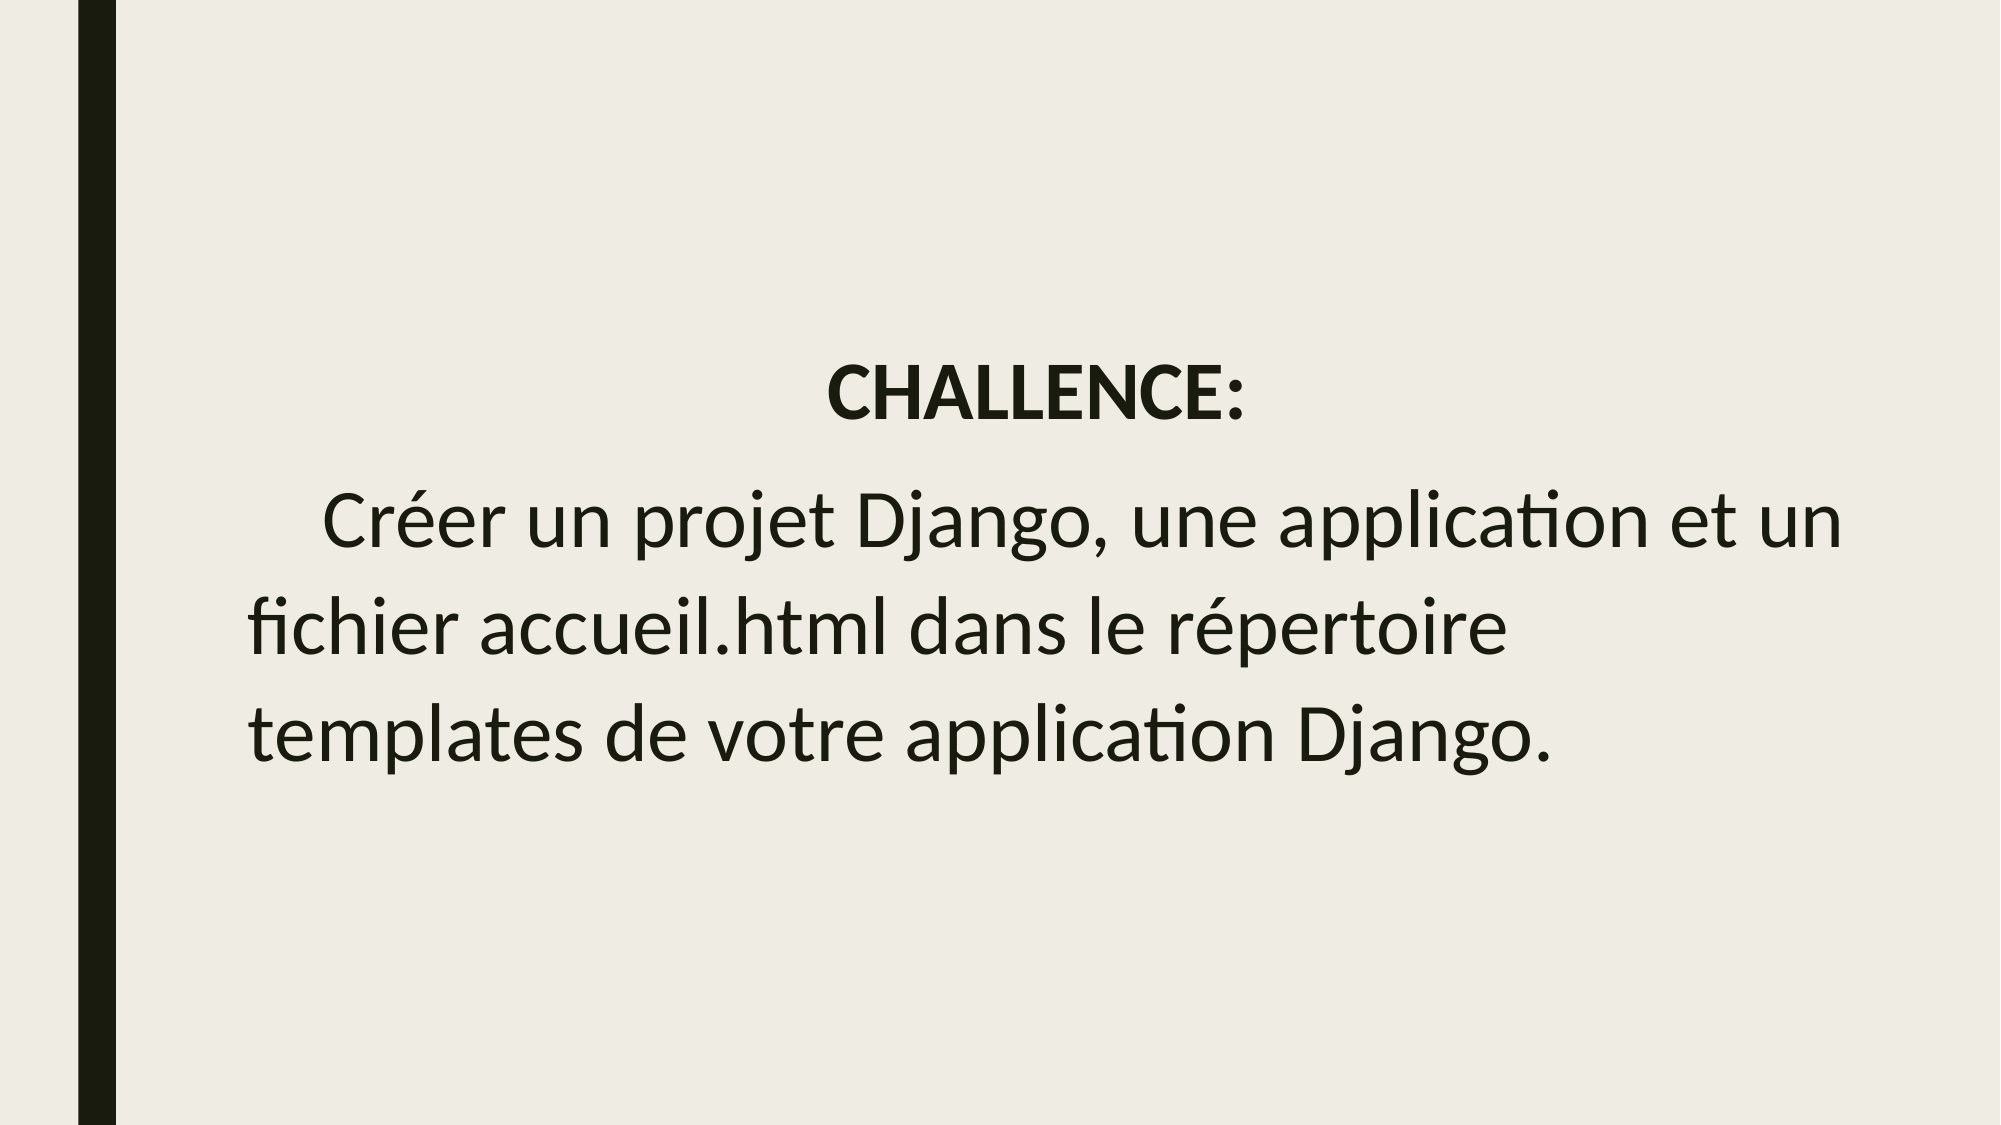

# CHALLENCE:
	Créer un projet Django, une application et un fichier accueil.html dans le répertoire templates de votre application Django.